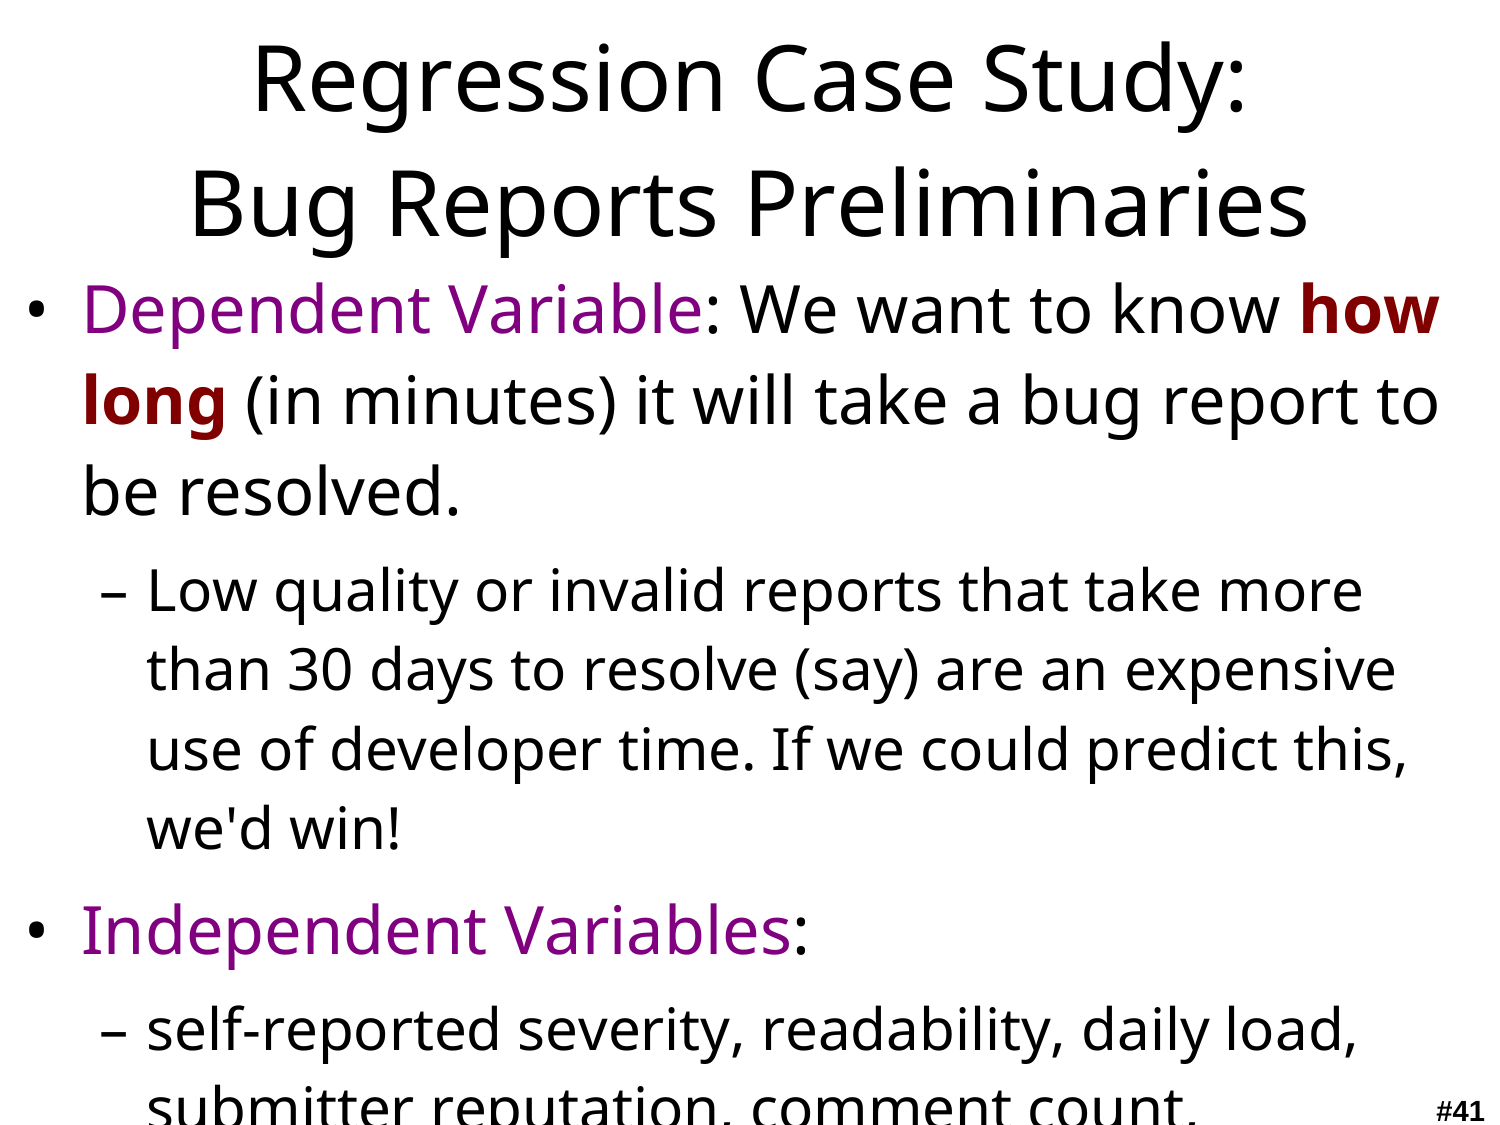

# Regression Case Study: Bug Reports Preliminaries
Dependent Variable: We want to know how long (in minutes) it will take a bug report to be resolved.
Low quality or invalid reports that take more than 30 days to resolve (say) are an expensive use of developer time. If we could predict this, we'd win!
Independent Variables:
self-reported severity, readability, daily load, submitter reputation, comment count, attachment count, operating system used, ...
41